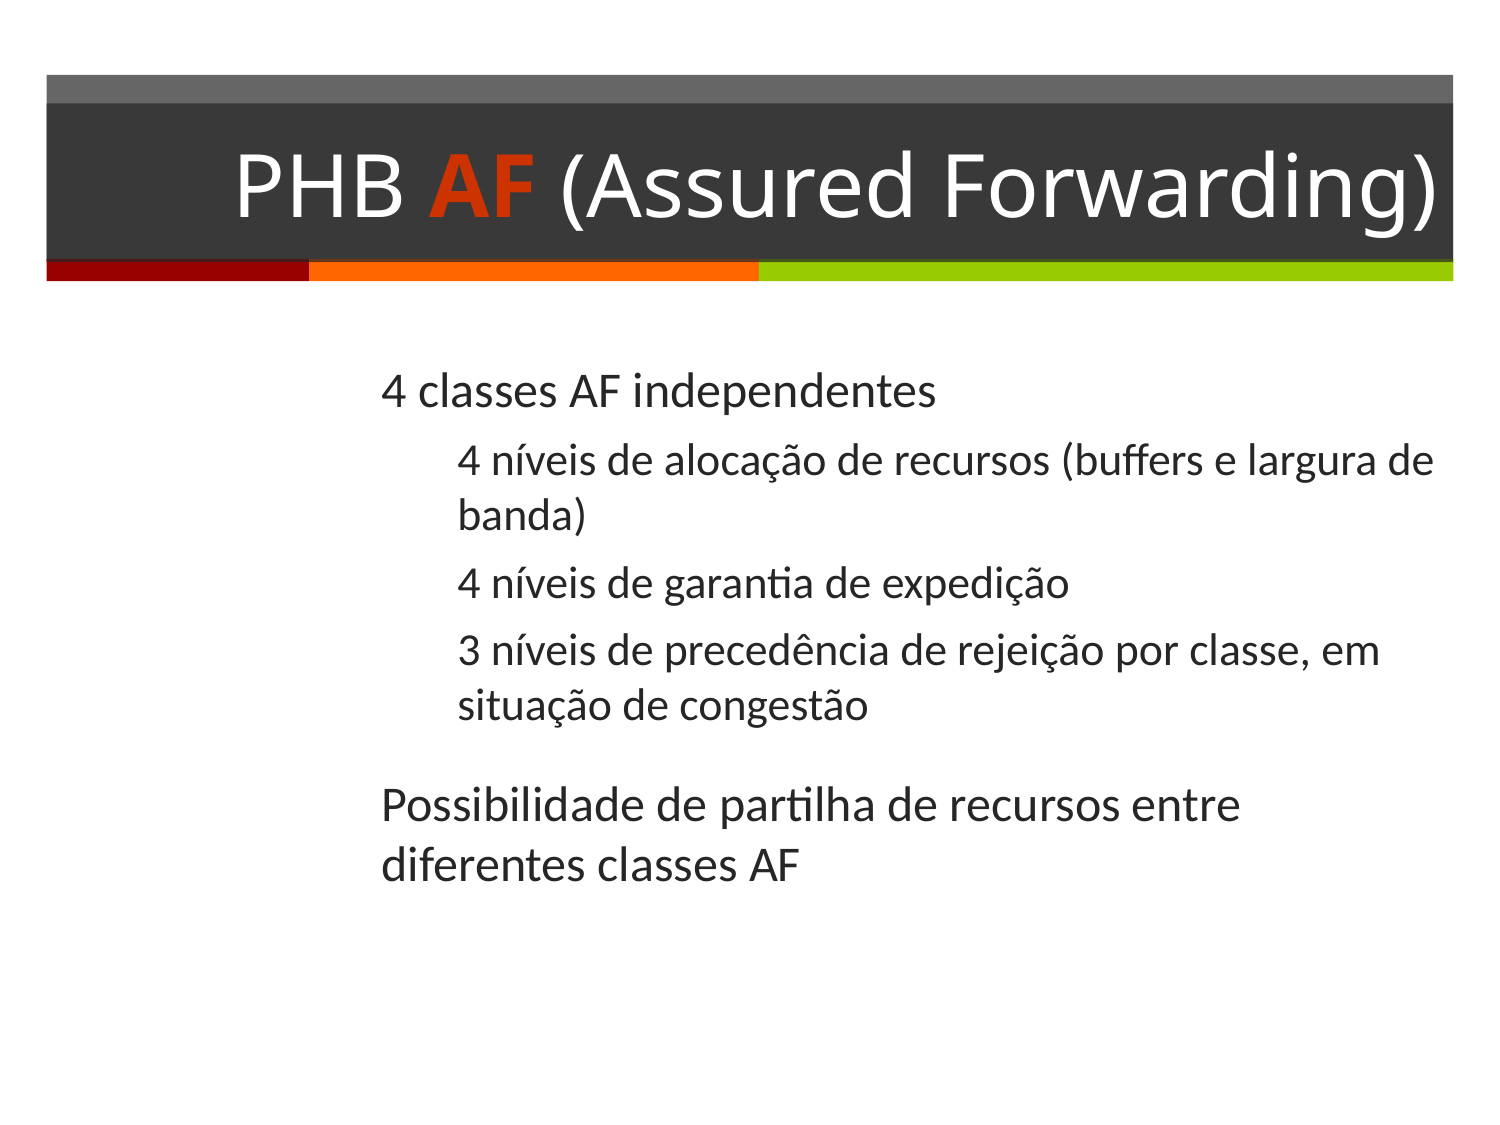

# PHB AF (Assured Forwarding)
4 classes AF independentes
4 níveis de alocação de recursos (buffers e largura de banda)
4 níveis de garantia de expedição
3 níveis de precedência de rejeição por classe, em situação de congestão
Possibilidade de partilha de recursos entre diferentes classes AF